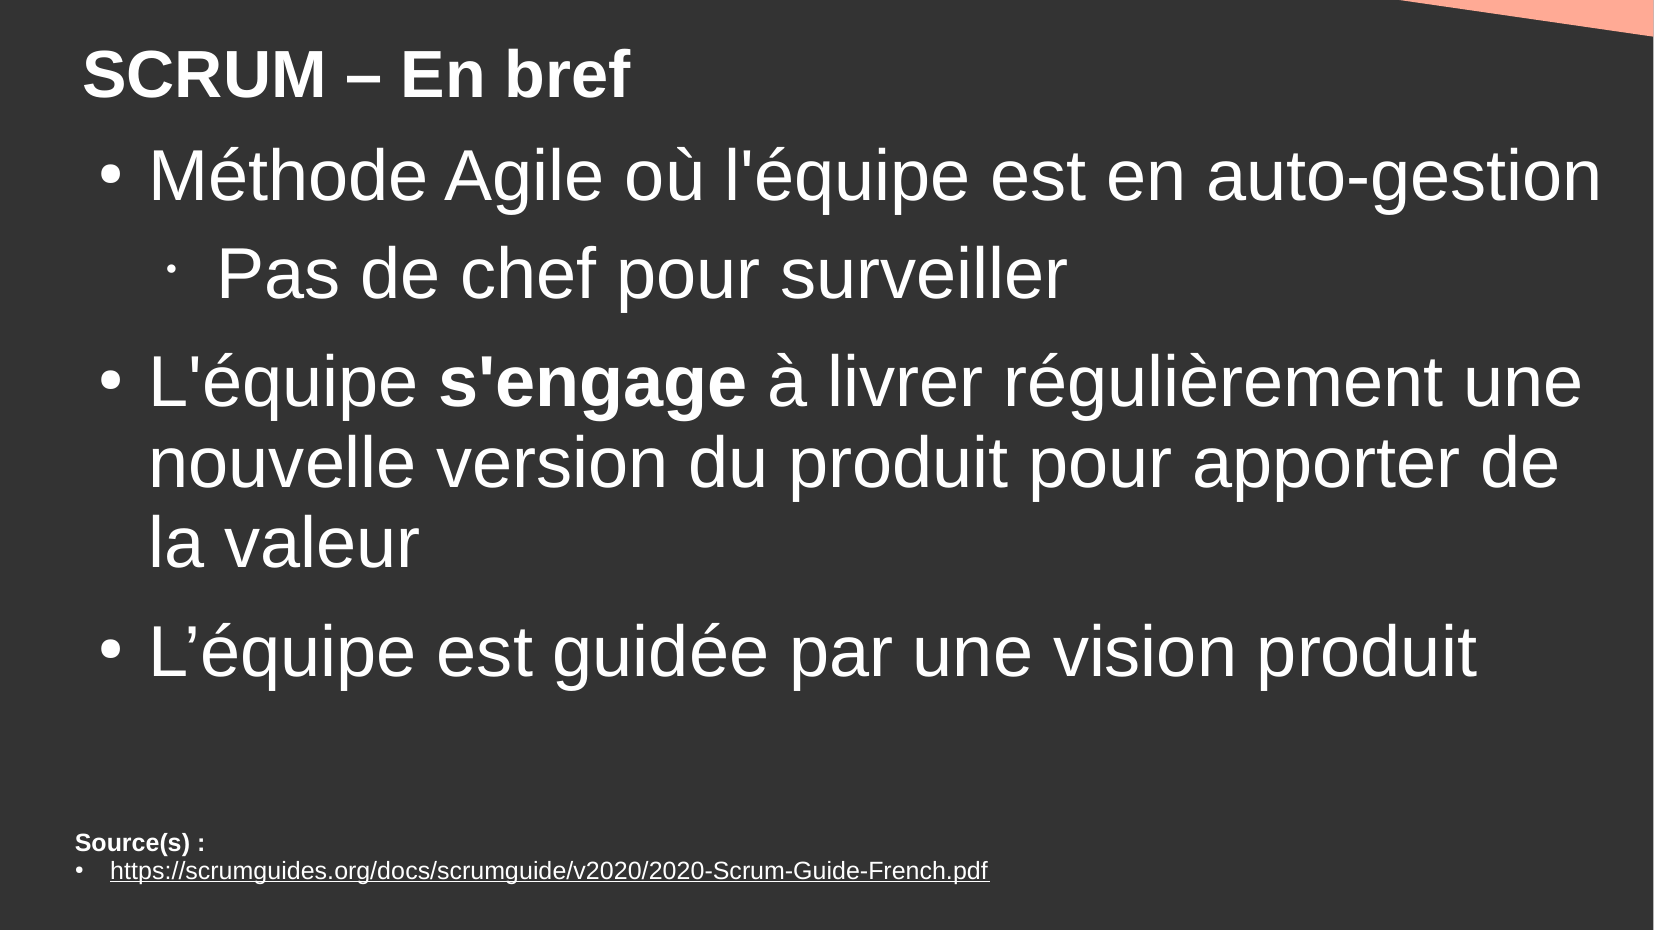

# SCRUM – En bref
Méthode Agile où l'équipe est en auto-gestion
Pas de chef pour surveiller
L'équipe s'engage à livrer régulièrement une nouvelle version du produit pour apporter de la valeur
L’équipe est guidée par une vision produit
Source(s) :
https://scrumguides.org/docs/scrumguide/v2020/2020-Scrum-Guide-French.pdf